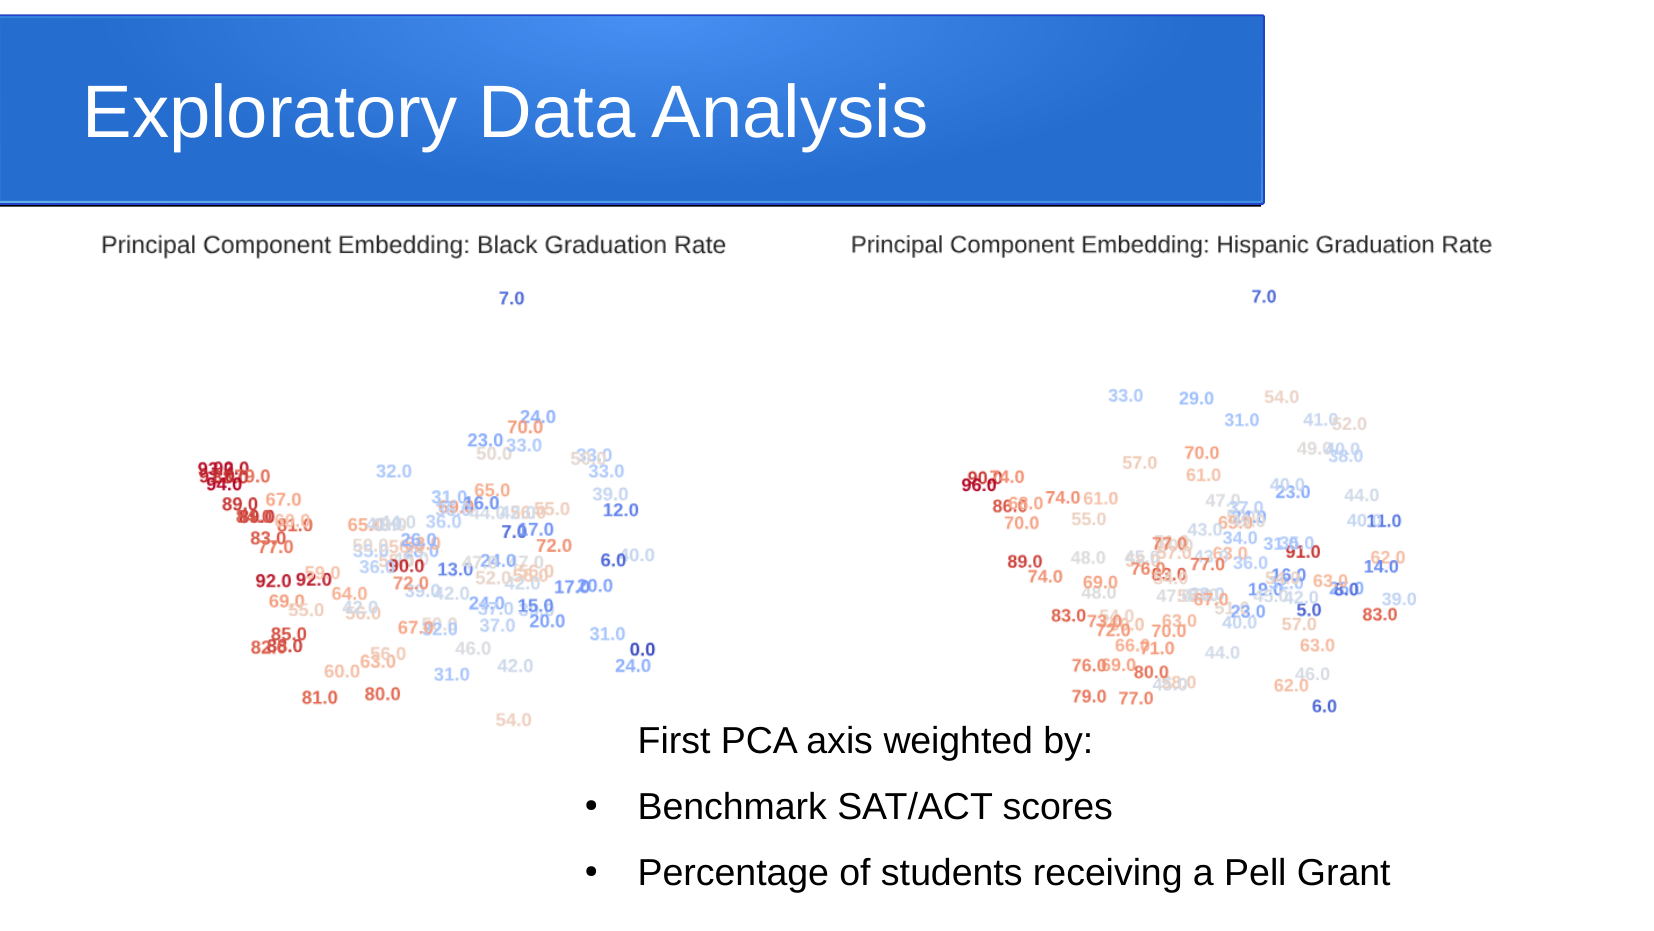

# Exploratory Data Analysis
First PCA axis weighted by:
Benchmark SAT/ACT scores
Percentage of students receiving a Pell Grant